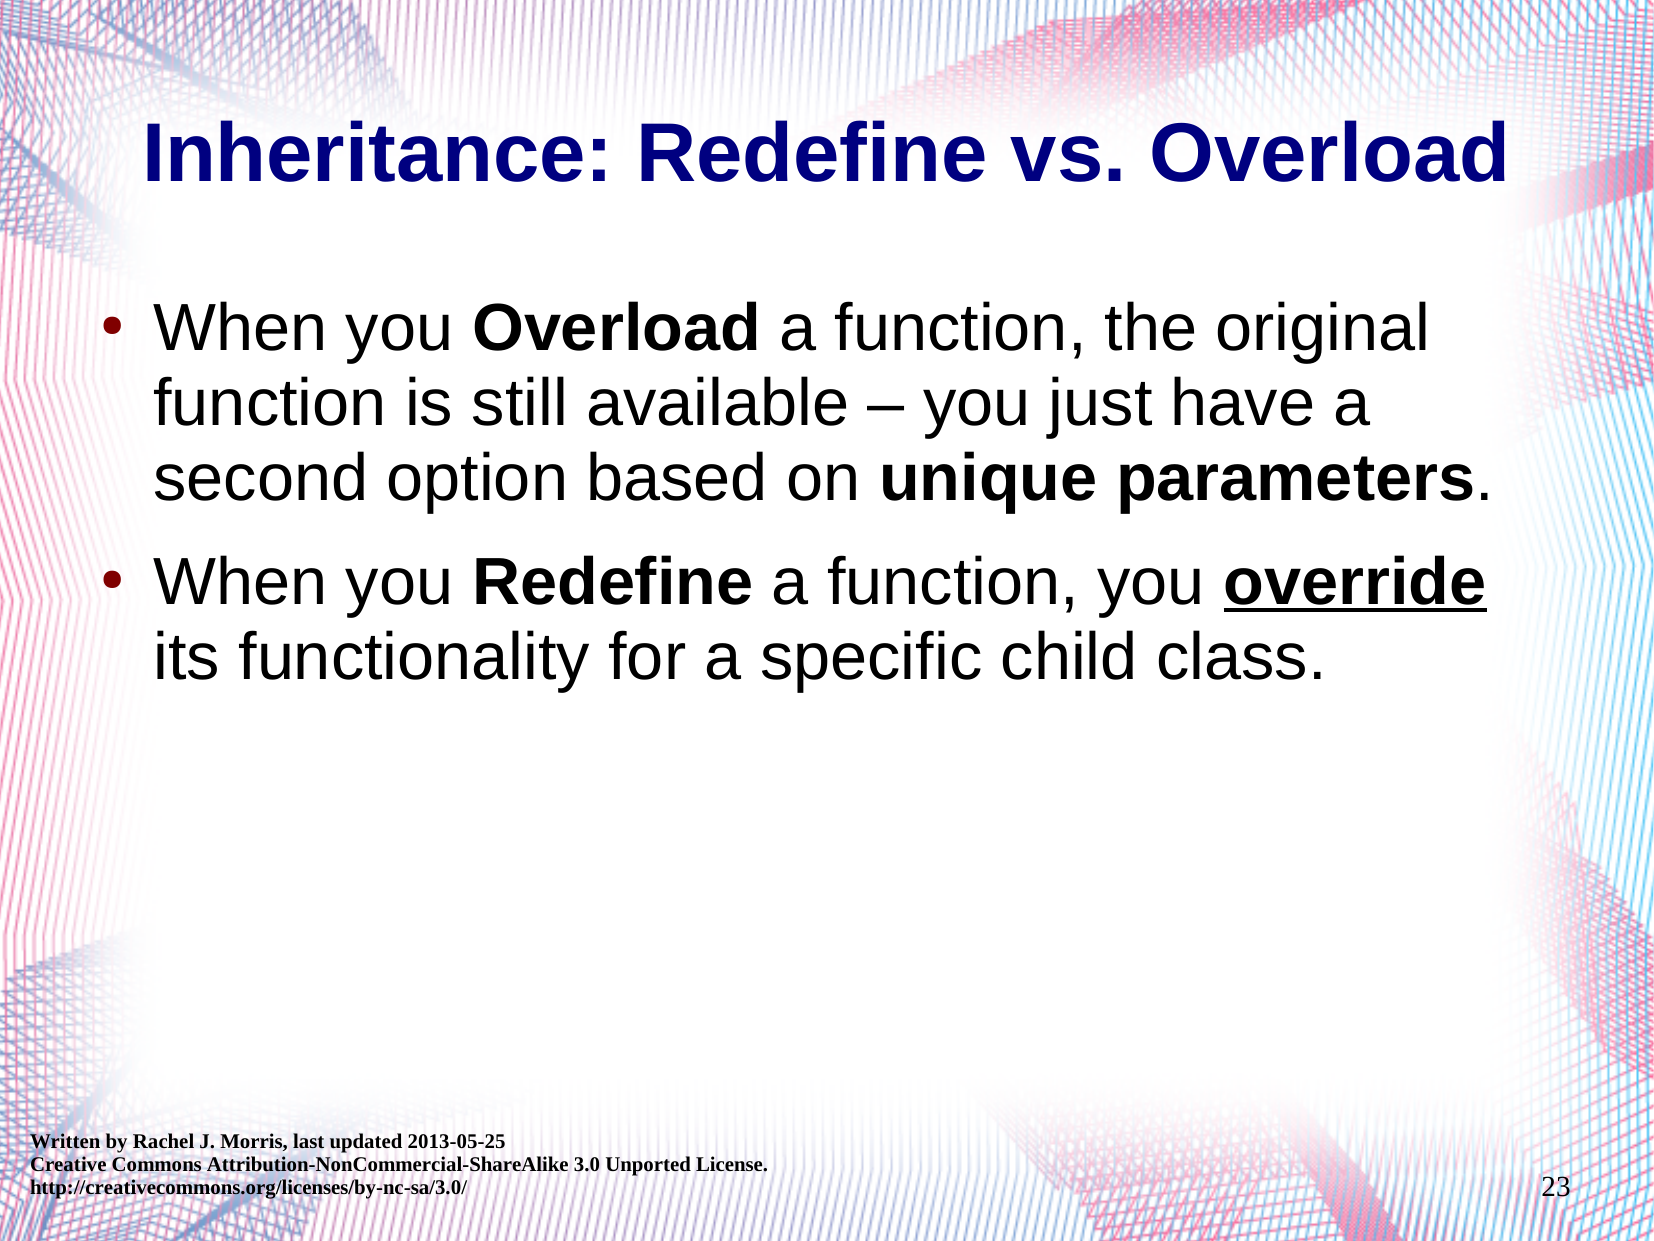

# Inheritance: Redefine vs. Overload
When you Overload a function, the original function is still available – you just have a second option based on unique parameters.
When you Redefine a function, you override its functionality for a specific child class.
23